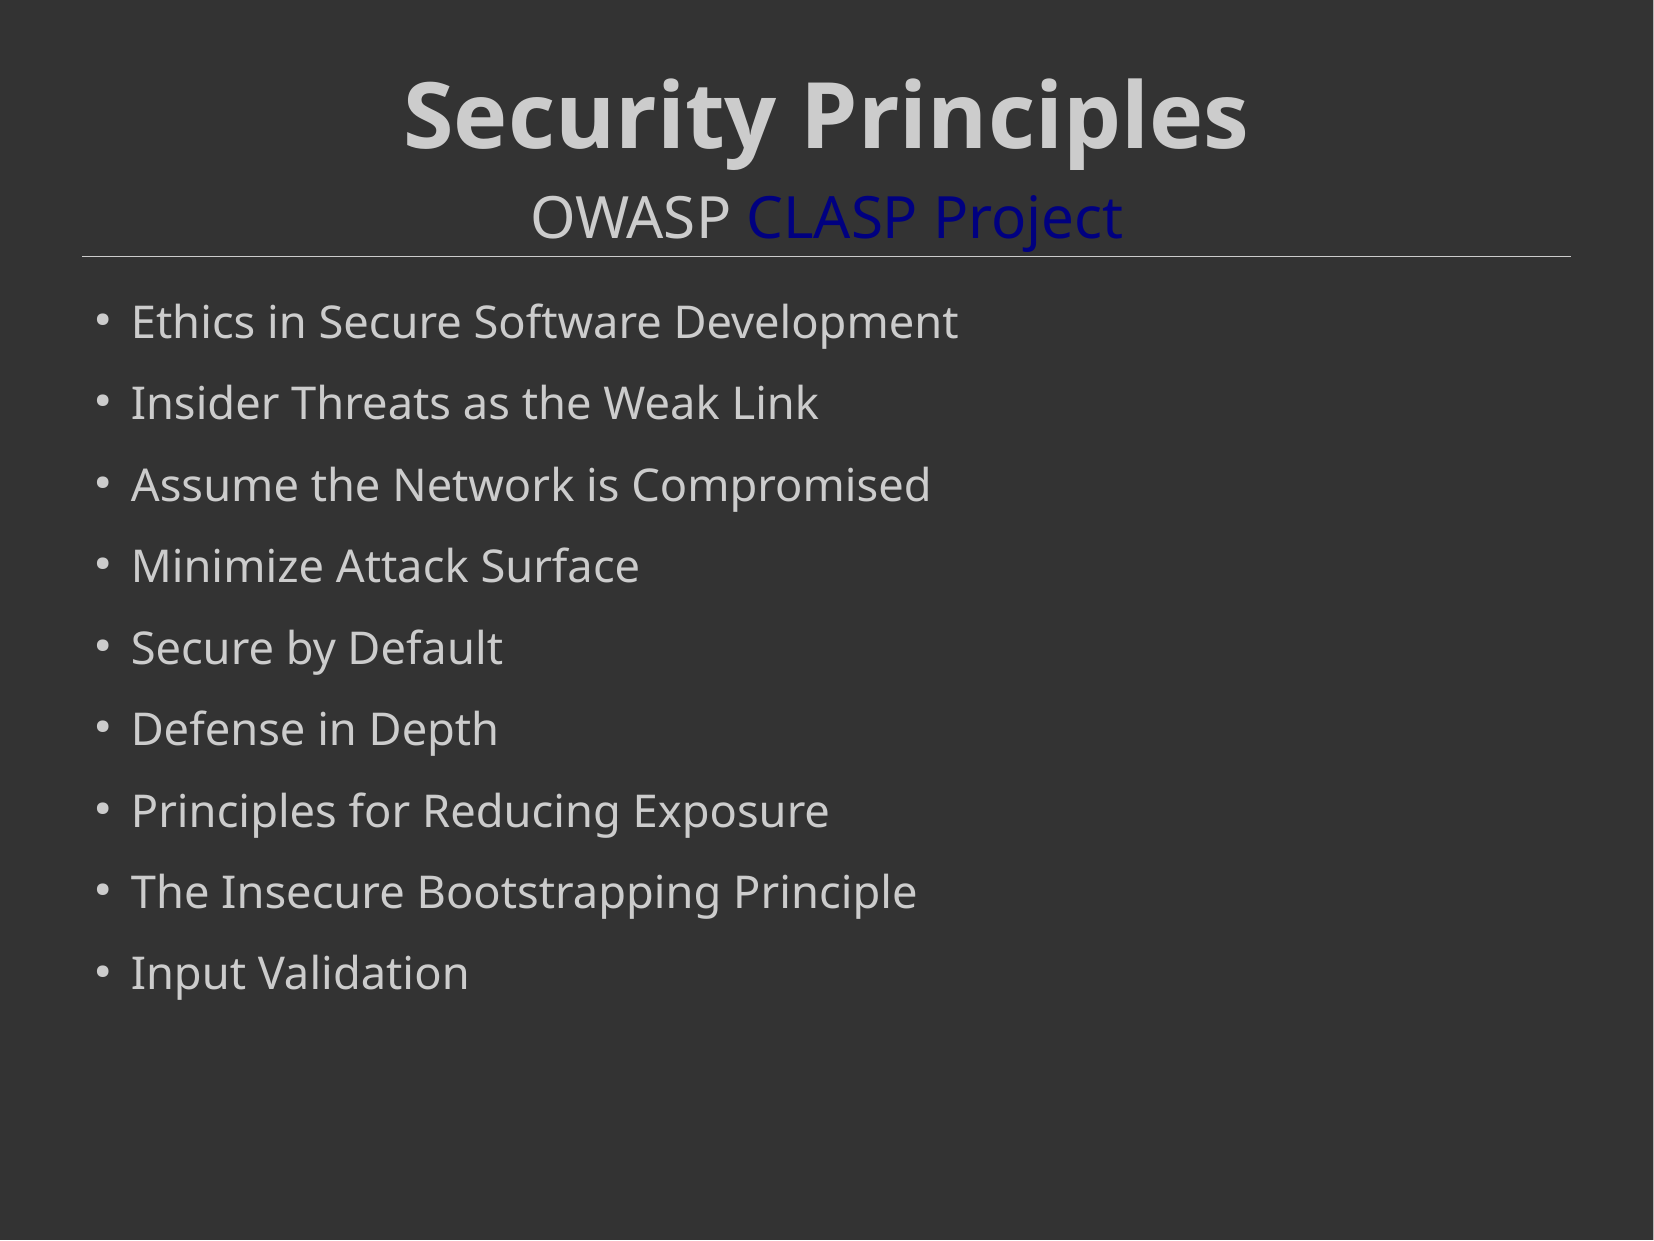

# Security Principles OWASP CLASP Project
Ethics in Secure Software Development
Insider Threats as the Weak Link
Assume the Network is Compromised
Minimize Attack Surface
Secure by Default
Defense in Depth
Principles for Reducing Exposure
The Insecure Bootstrapping Principle
Input Validation